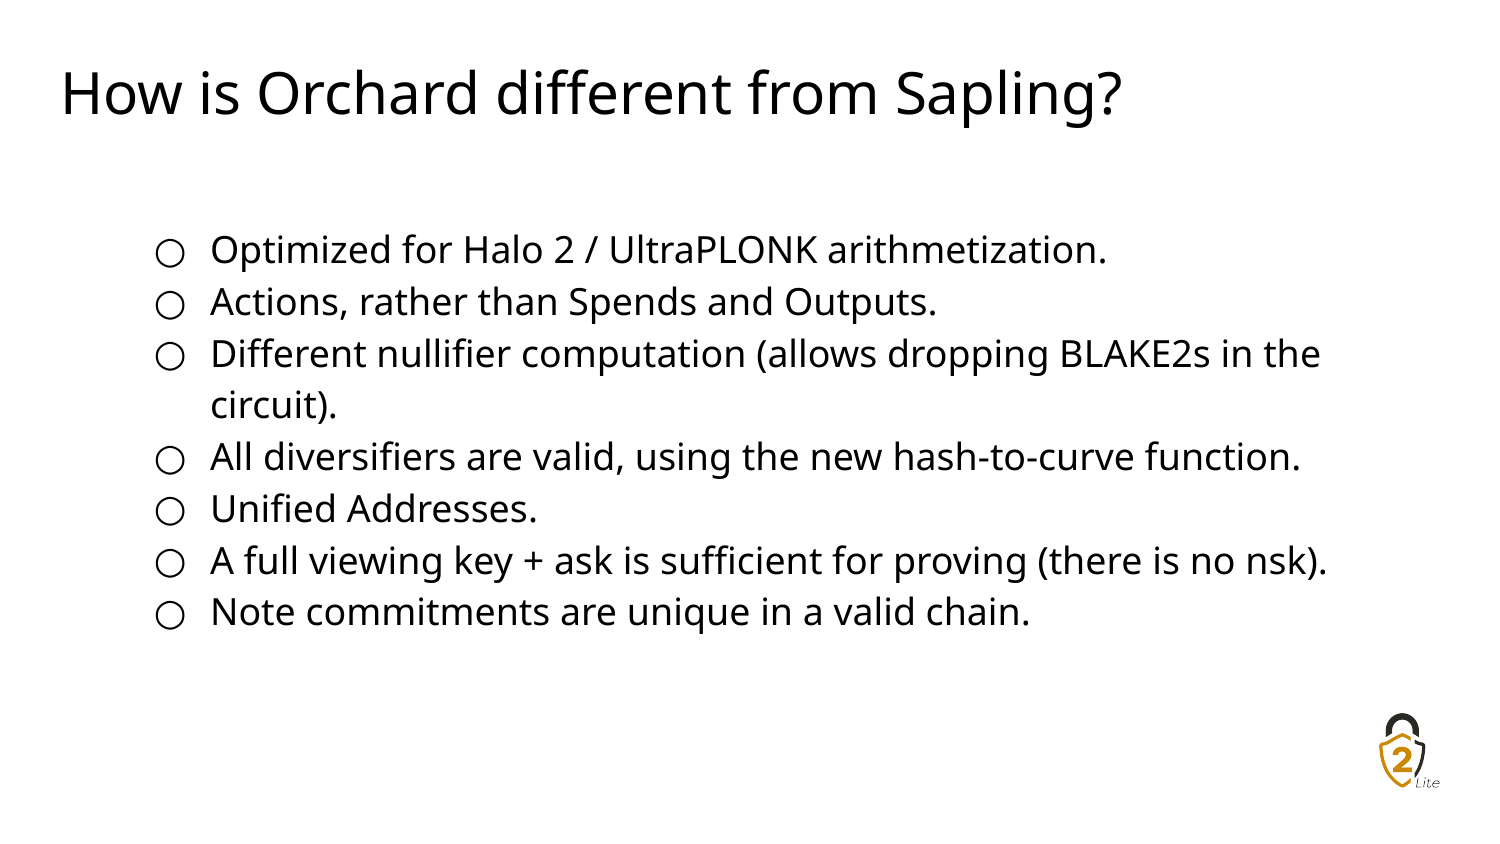

# How is Orchard different from Sapling?
Optimized for Halo 2 / UltraPLONK arithmetization.
Actions, rather than Spends and Outputs.
Different nullifier computation (allows dropping BLAKE2s in the circuit).
All diversifiers are valid, using the new hash-to-curve function.
Unified Addresses.
A full viewing key + ask is sufficient for proving (there is no nsk).
Note commitments are unique in a valid chain.